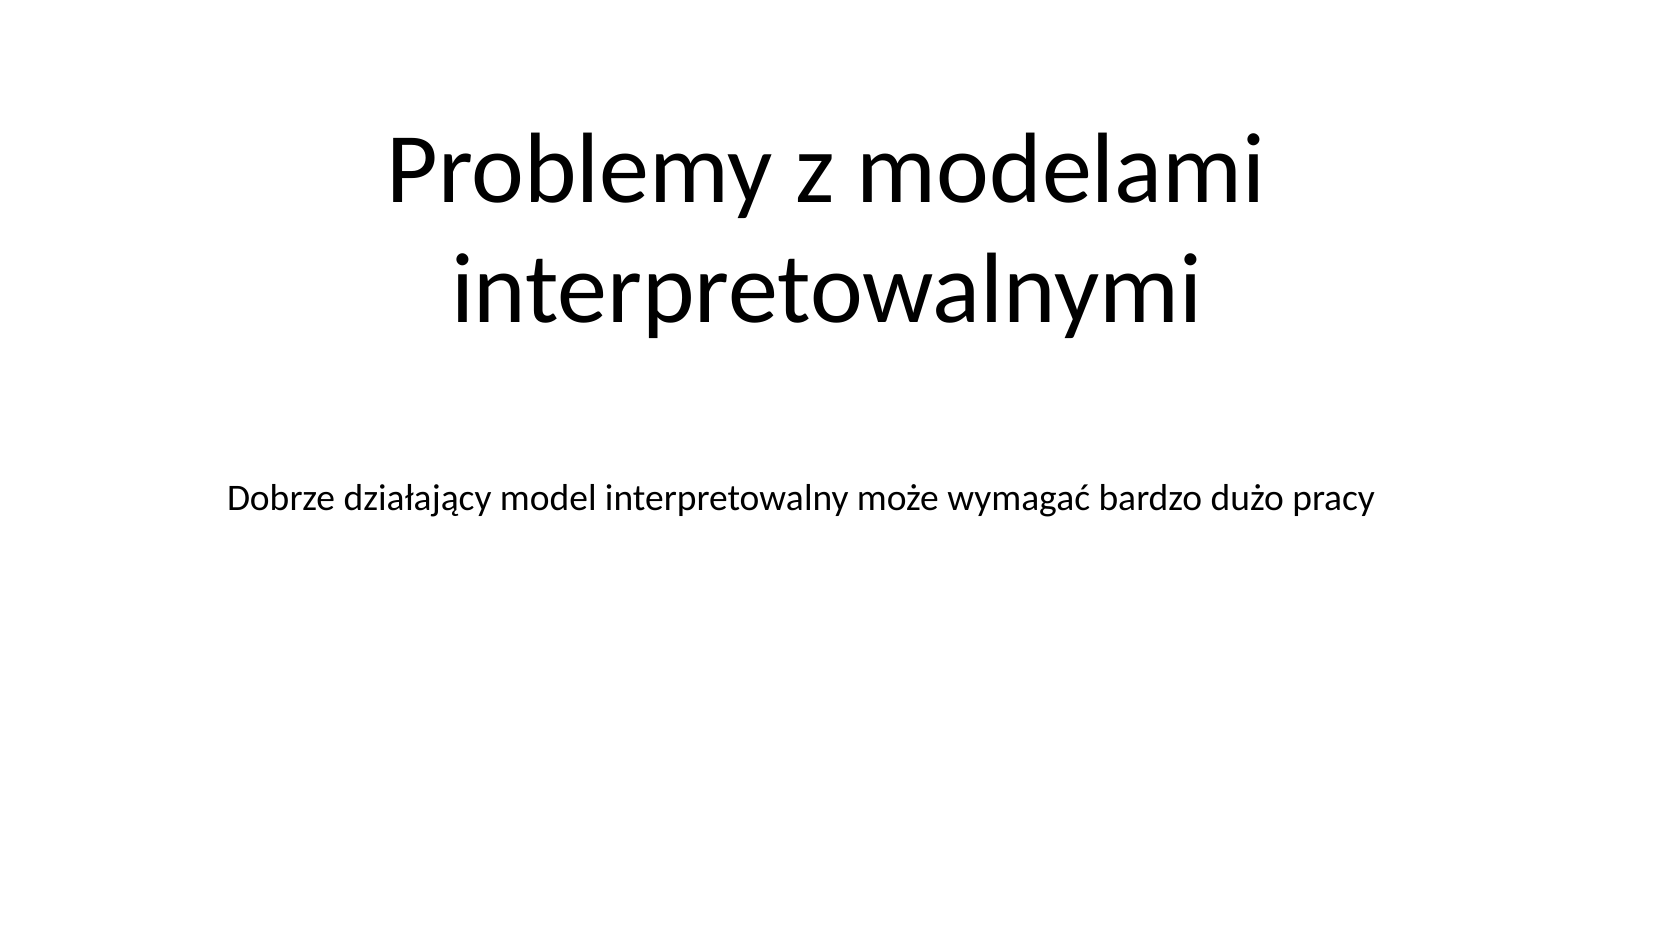

Problemy z modelami interpretowalnymi
Dobrze działający model interpretowalny może wymagać bardzo dużo pracy